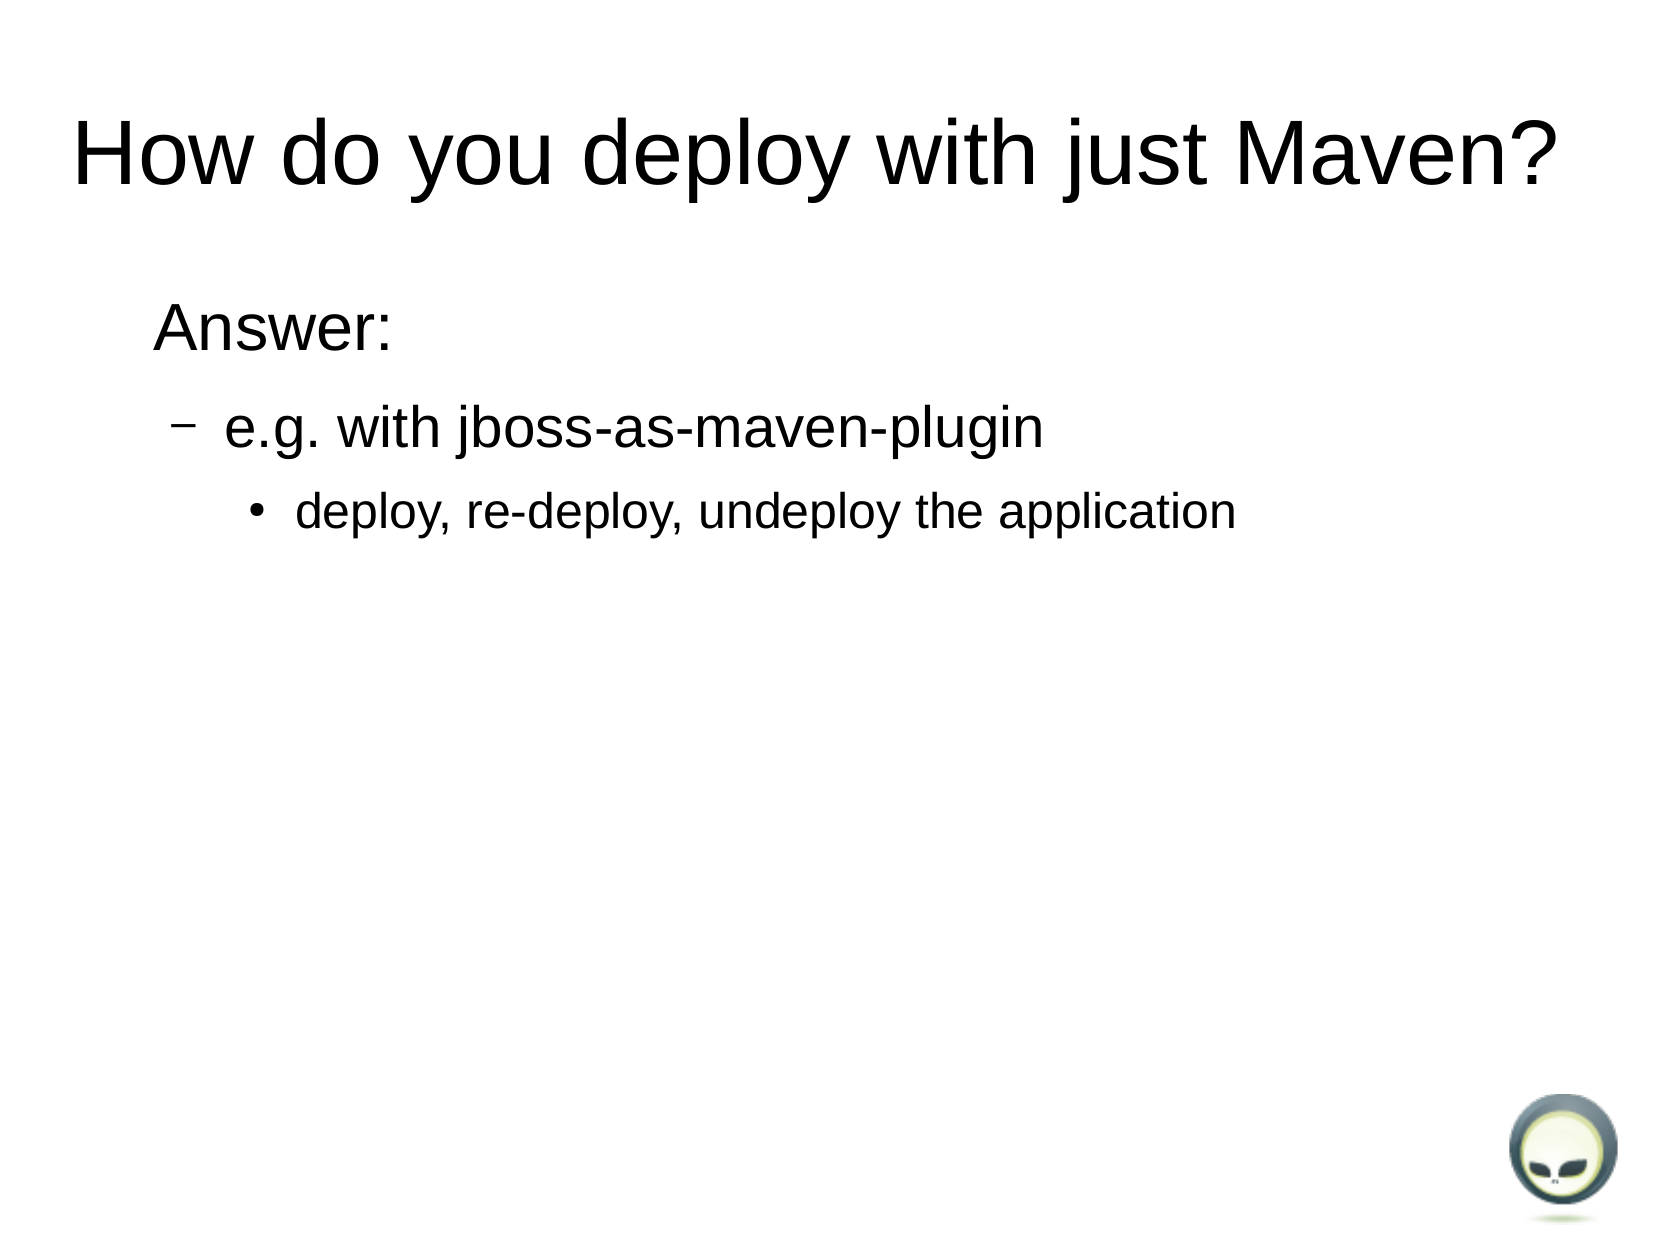

# How do you deploy with just Maven?
Answer:
e.g. with jboss-as-maven-plugin
deploy, re-deploy, undeploy the application